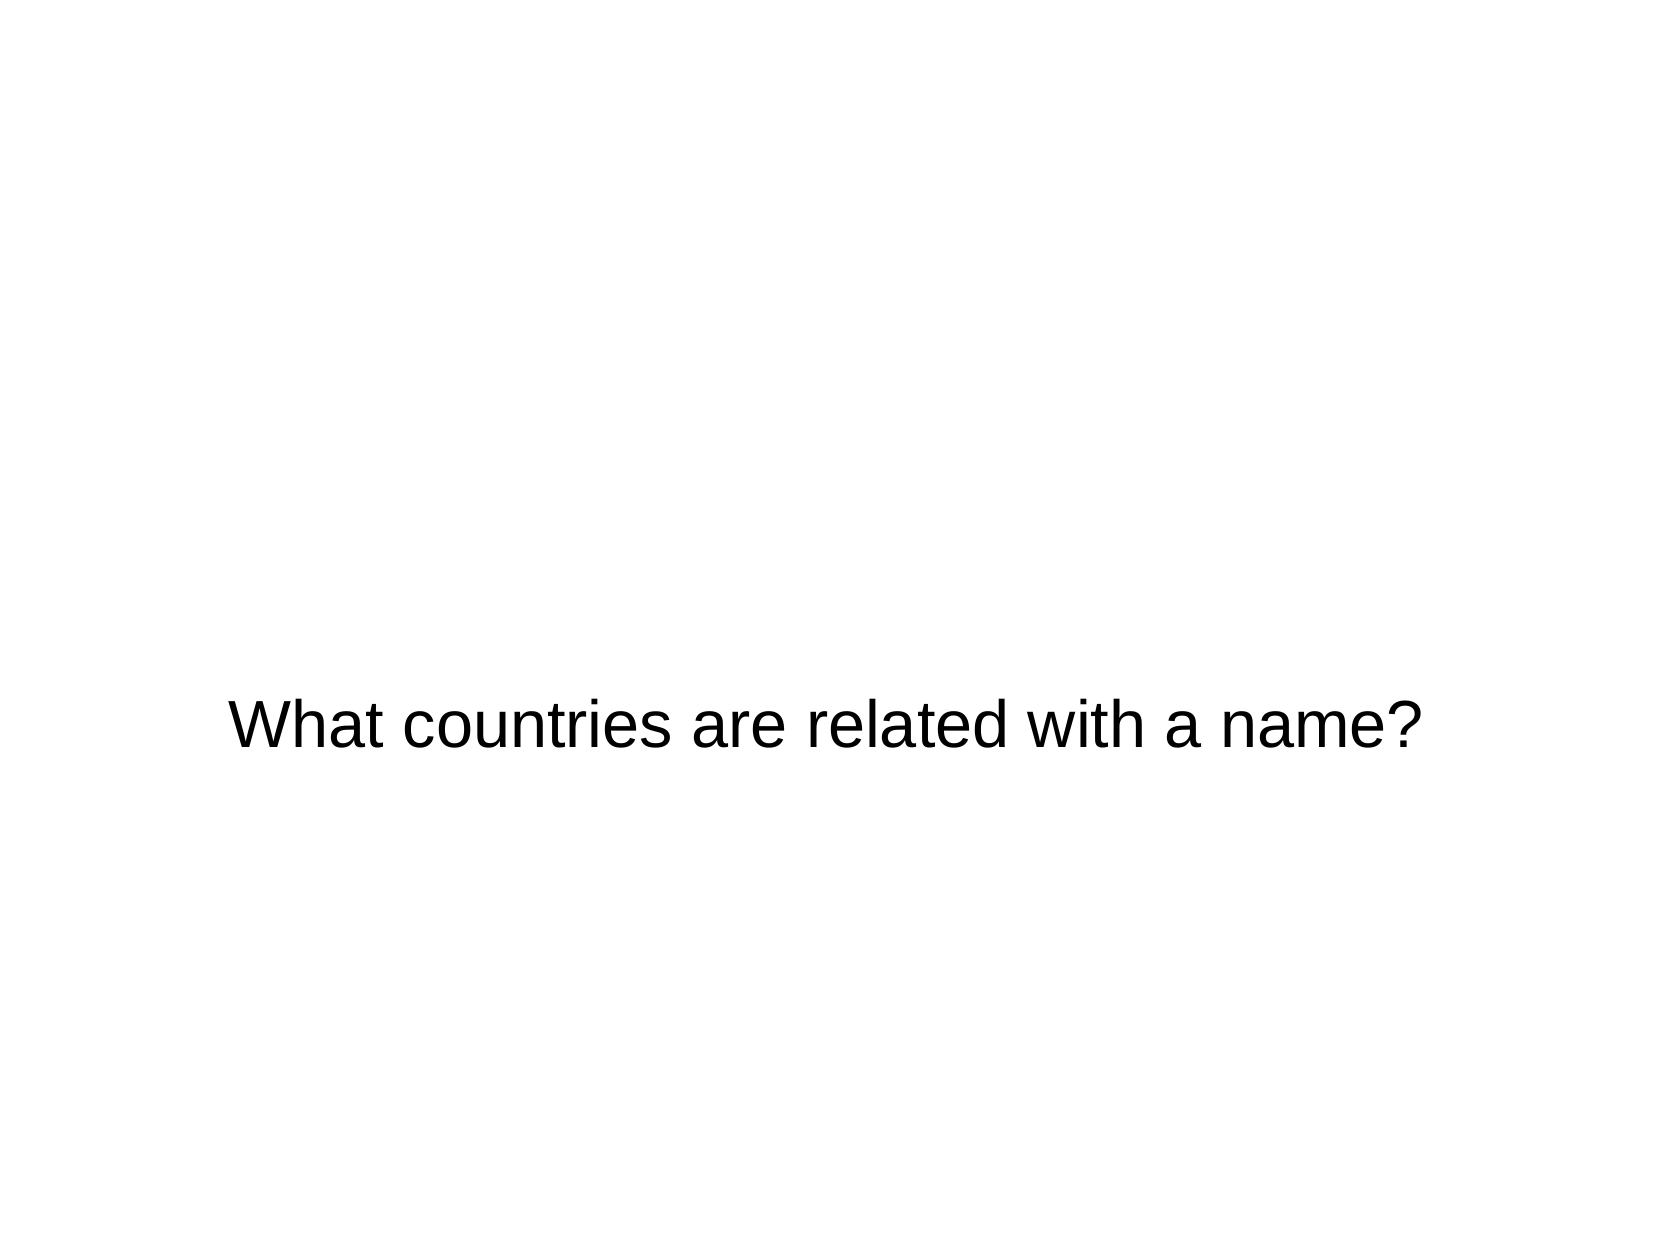

# What countries are related with a name?